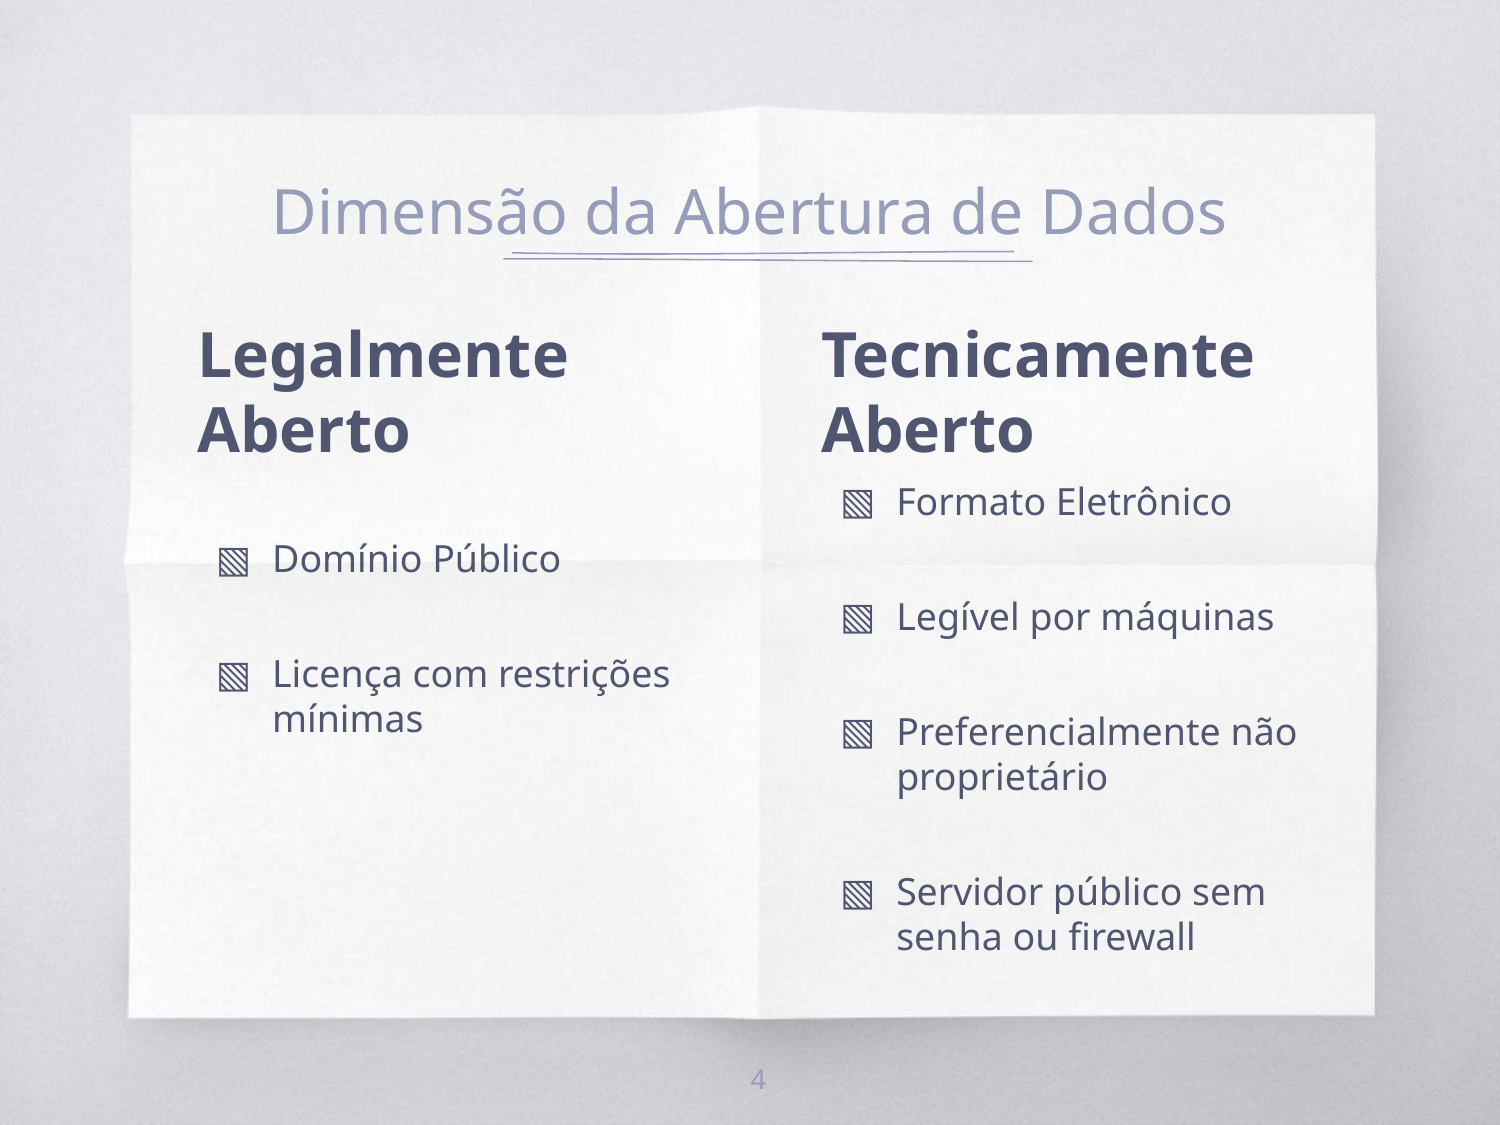

Dimensão da Abertura de Dados
# Legalmente Aberto
Domínio Público
Licença com restrições mínimas
Tecnicamente Aberto
Formato Eletrônico
Legível por máquinas
Preferencialmente não proprietário
Servidor público sem senha ou firewall